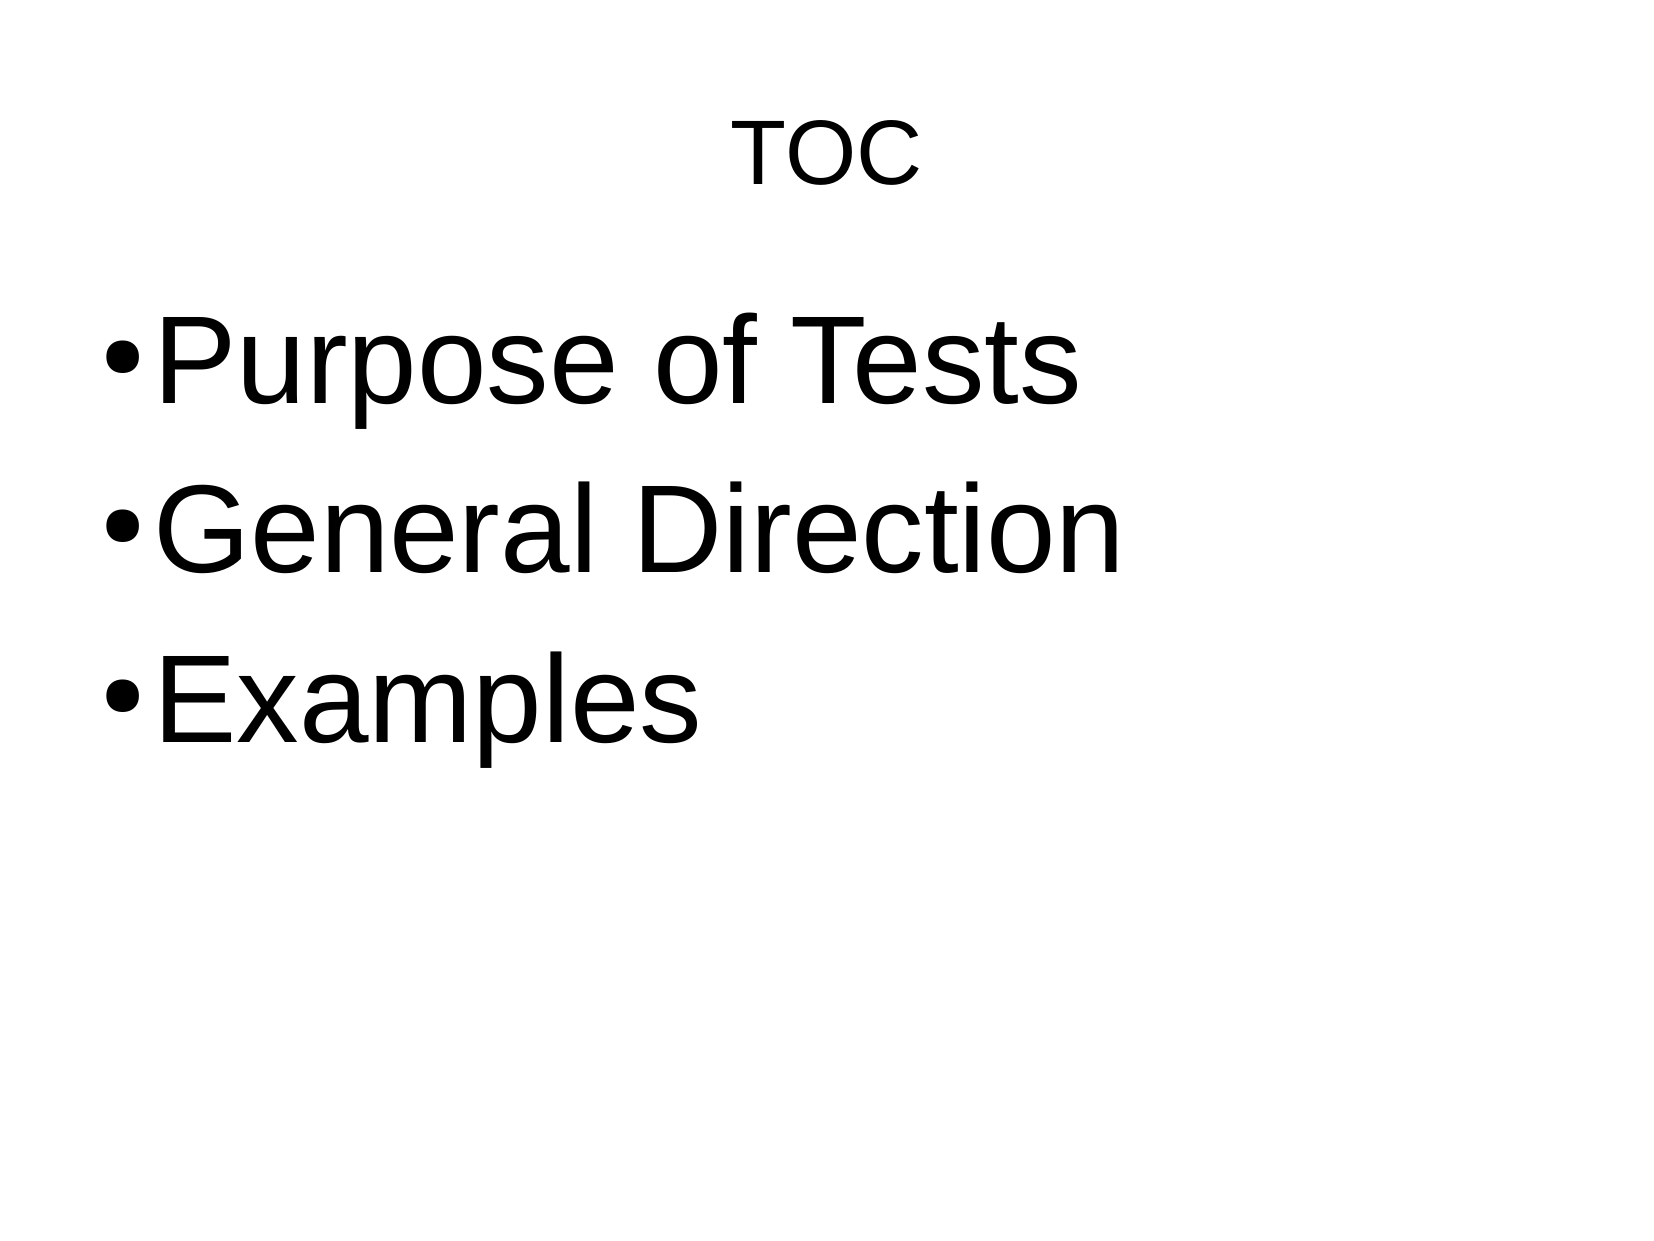

# TOC
Purpose of Tests
General Direction
Examples